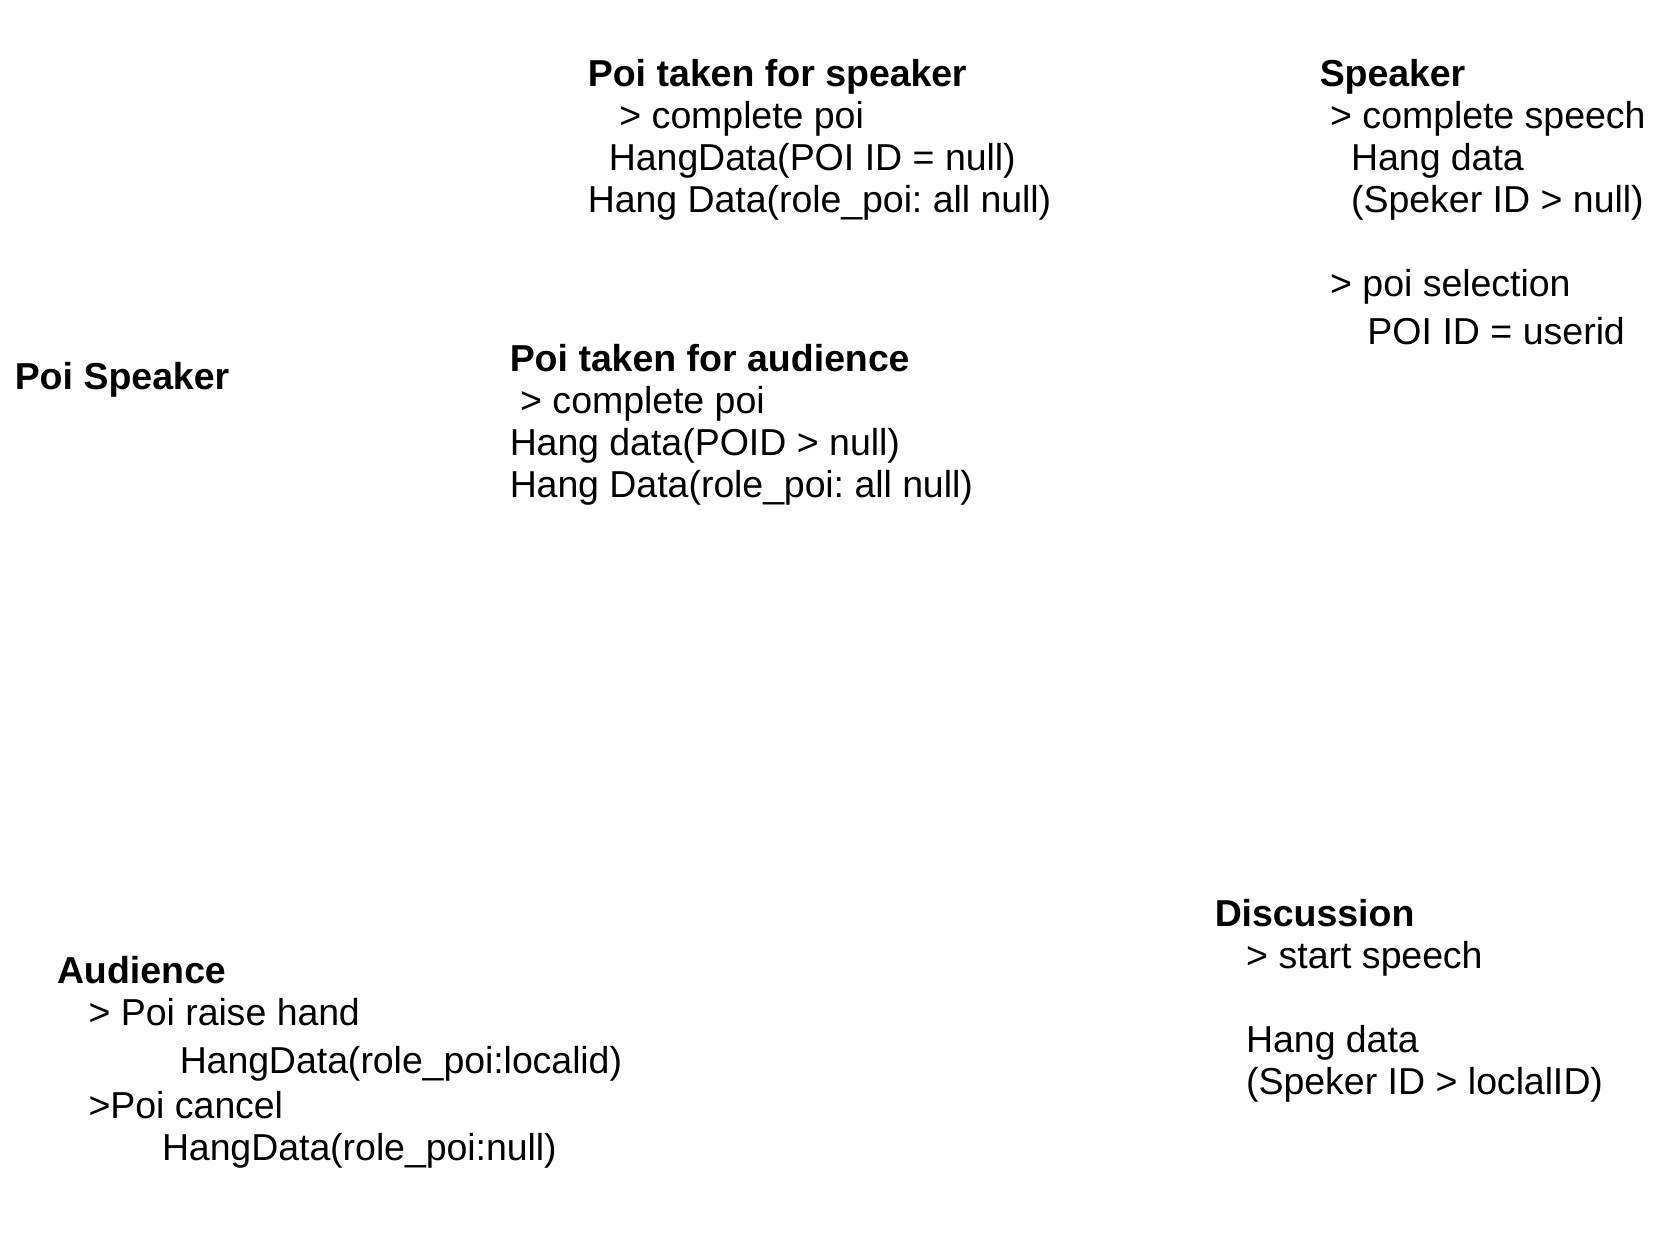

Poi taken for speaker
 > complete poi
 HangData(POI ID = null)
Hang Data(role_poi: all null)
Speaker
 > complete speech
 Hang data
 (Speker ID > null)
 > poi selection
　POI ID = userid
Poi taken for audience
 > complete poi
Hang data(POID > null)
Hang Data(role_poi: all null)
Poi Speaker
Discussion
 > start speech
 Hang data
 (Speker ID > loclalID)
Audience
 > Poi raise hand
　　　HangData(role_poi:localid)
 >Poi cancel
 HangData(role_poi:null)